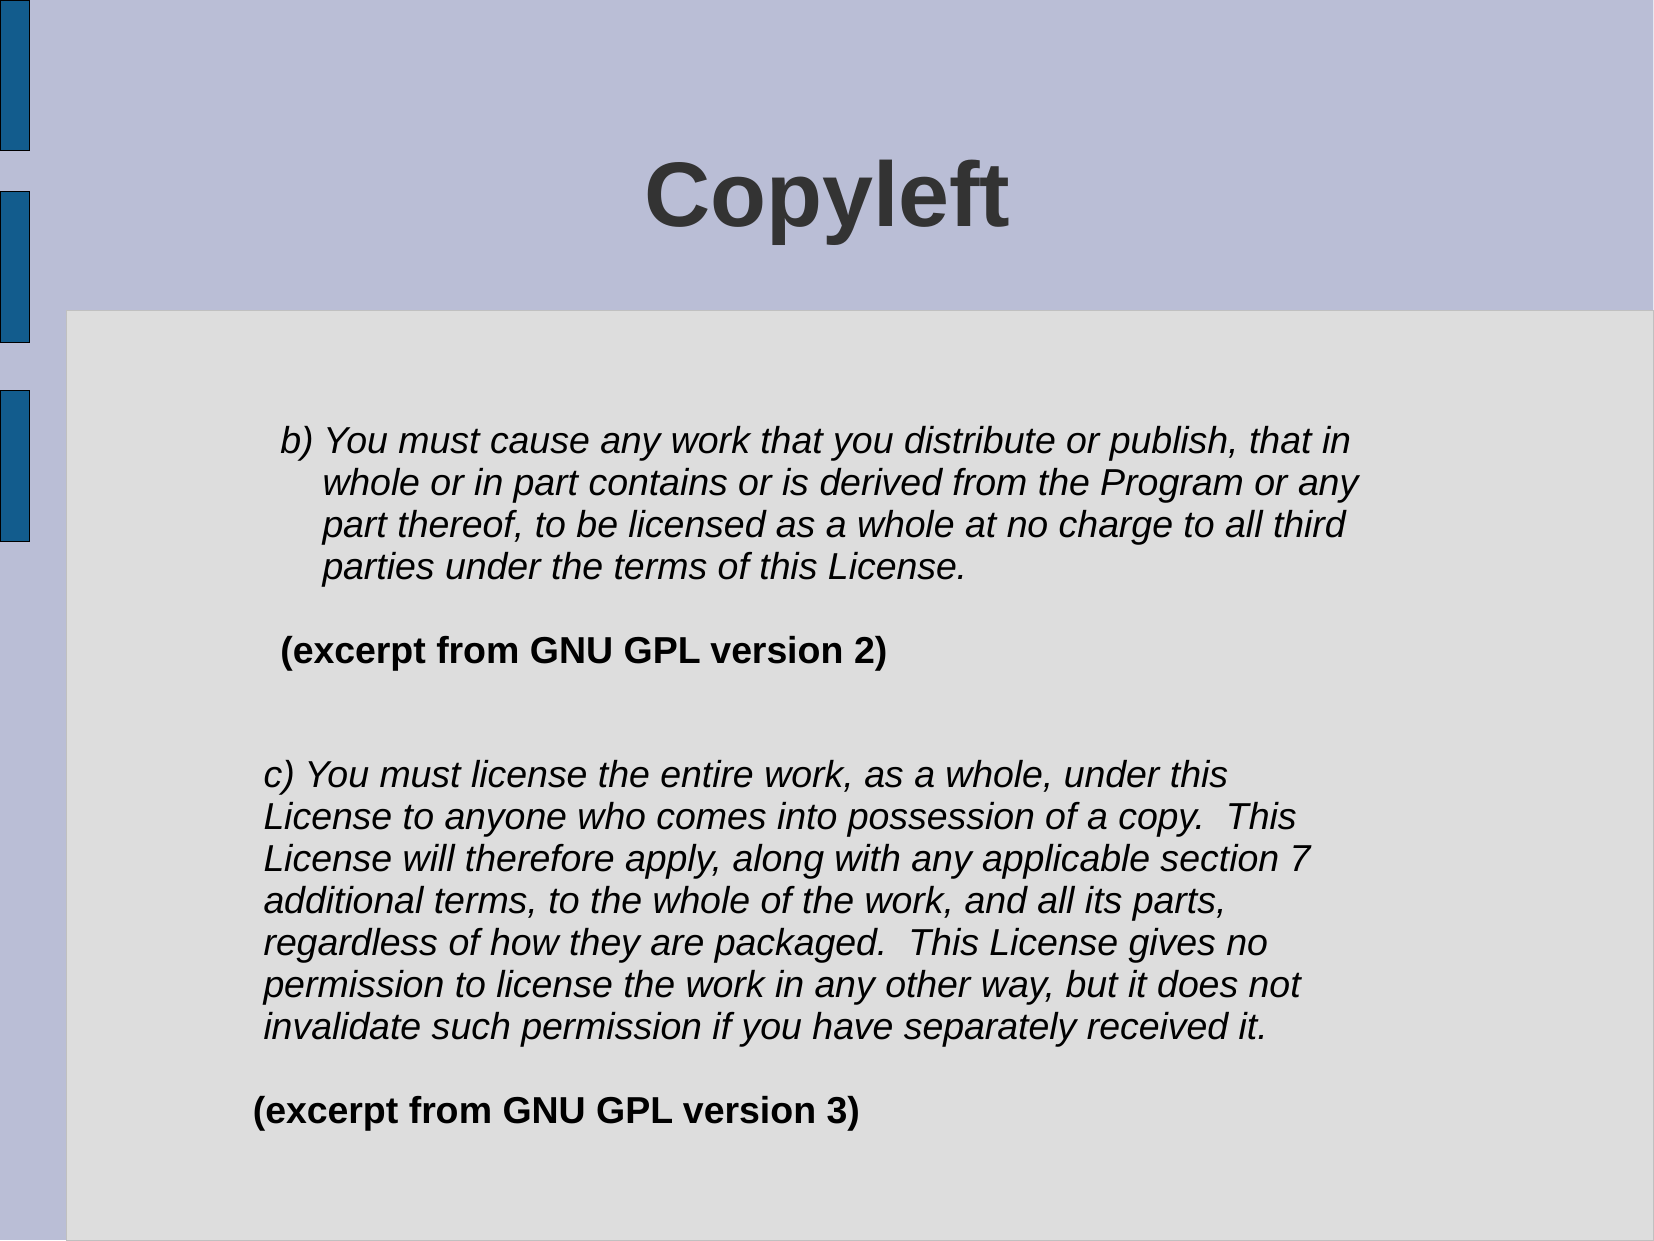

# Copyleft
b) You must cause any work that you distribute or publish, that in
 whole or in part contains or is derived from the Program or any
 part thereof, to be licensed as a whole at no charge to all third
 parties under the terms of this License.
(excerpt from GNU GPL version 2)
 c) You must license the entire work, as a whole, under this
 License to anyone who comes into possession of a copy. This
 License will therefore apply, along with any applicable section 7
 additional terms, to the whole of the work, and all its parts,
 regardless of how they are packaged. This License gives no
 permission to license the work in any other way, but it does not
 invalidate such permission if you have separately received it.
 (excerpt from GNU GPL version 3)